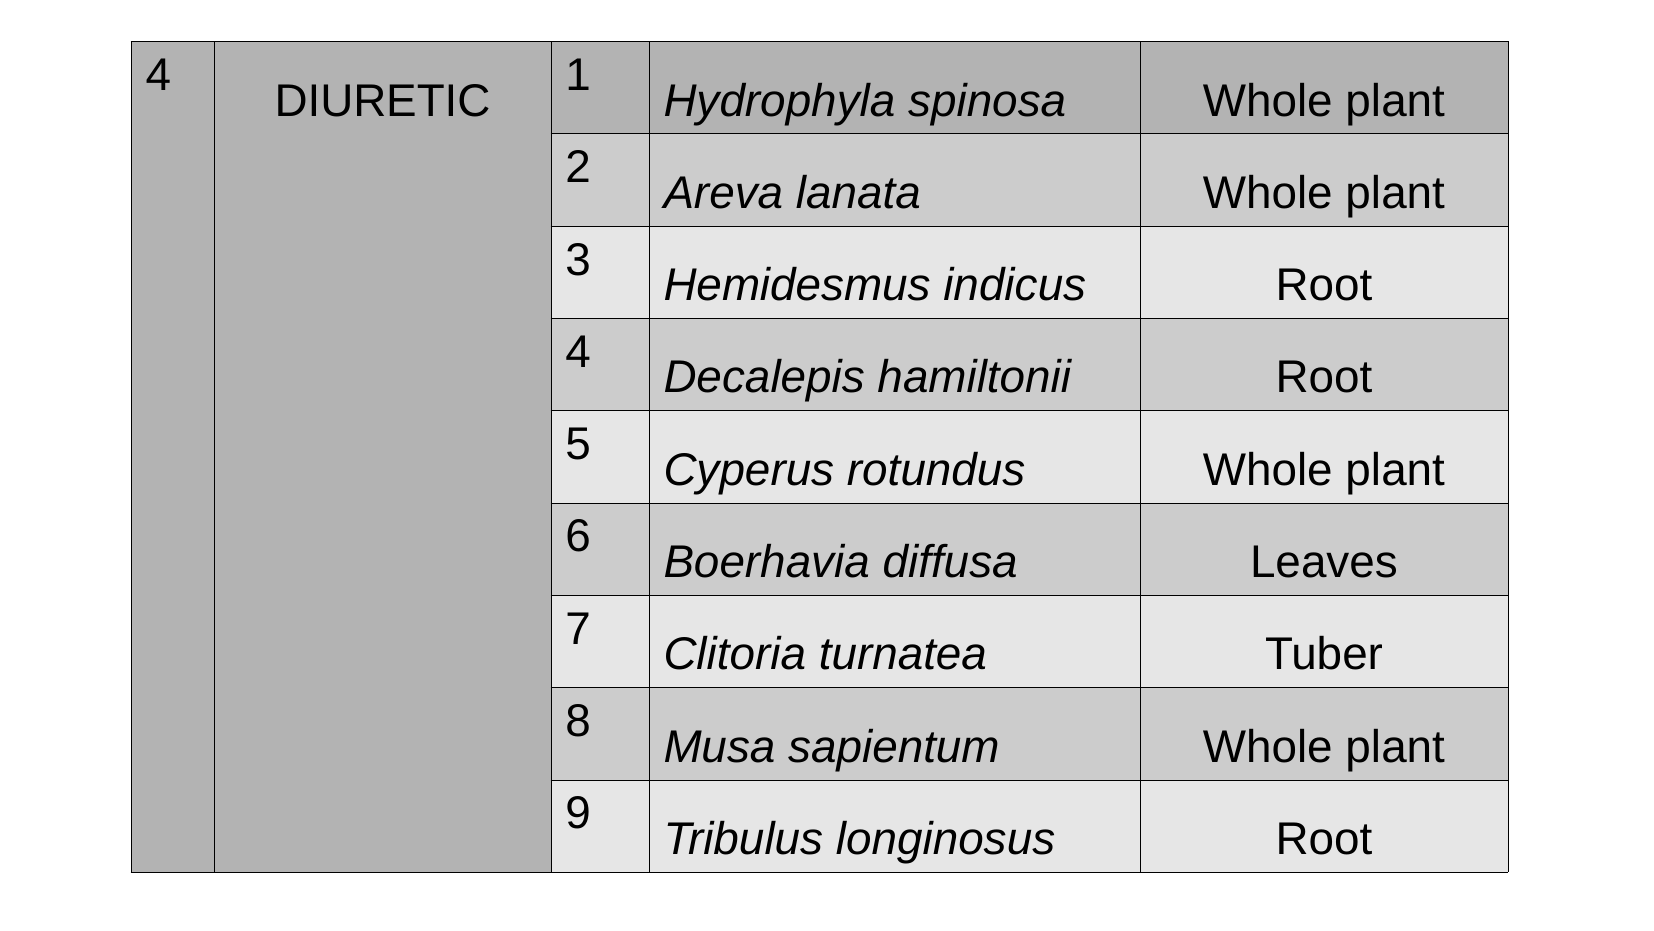

#
| 4 | DIURETIC | 1 | Hydrophyla spinosa | Whole plant |
| --- | --- | --- | --- | --- |
| | | 2 | Areva lanata | Whole plant |
| | | 3 | Hemidesmus indicus | Root |
| | | 4 | Decalepis hamiltonii | Root |
| | | 5 | Cyperus rotundus | Whole plant |
| | | 6 | Boerhavia diffusa | Leaves |
| | | 7 | Clitoria turnatea | Tuber |
| | | 8 | Musa sapientum | Whole plant |
| | | 9 | Tribulus longinosus | Root |